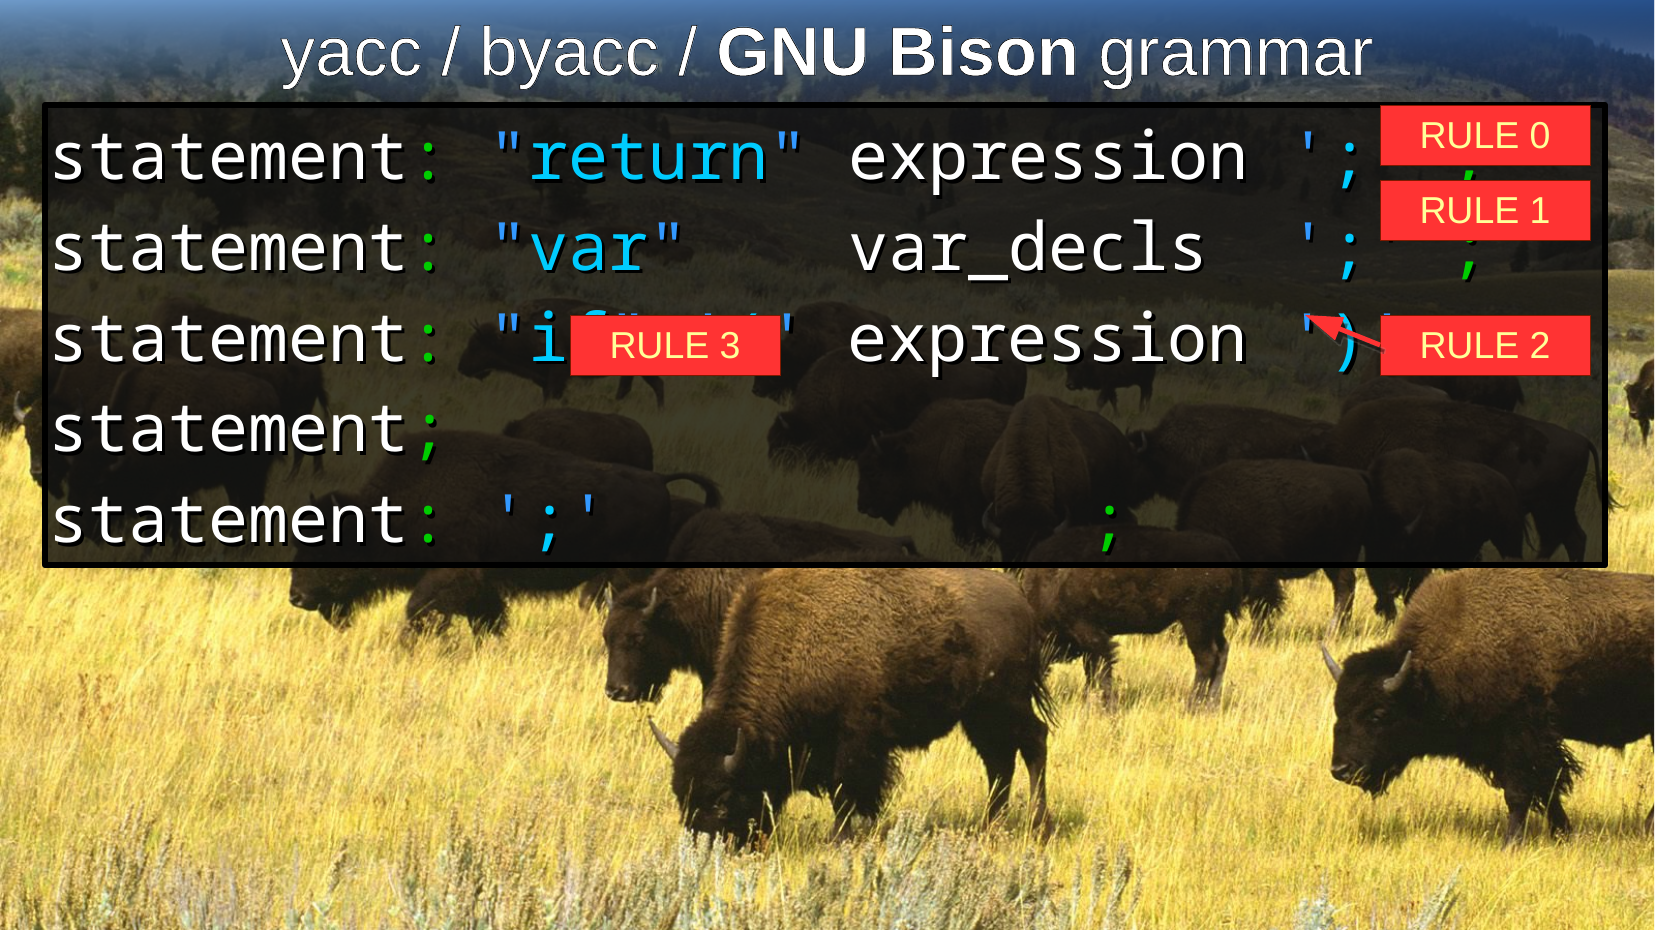

# yacc / byacc / GNU Bison grammar
statement: "return" expression ';' ;
statement: "var" var_decls ';' ;
statement: "if" '(' expression ')' statement;
statement: ';' ;
RULE 0
RULE 1
RULE 3
RULE 2